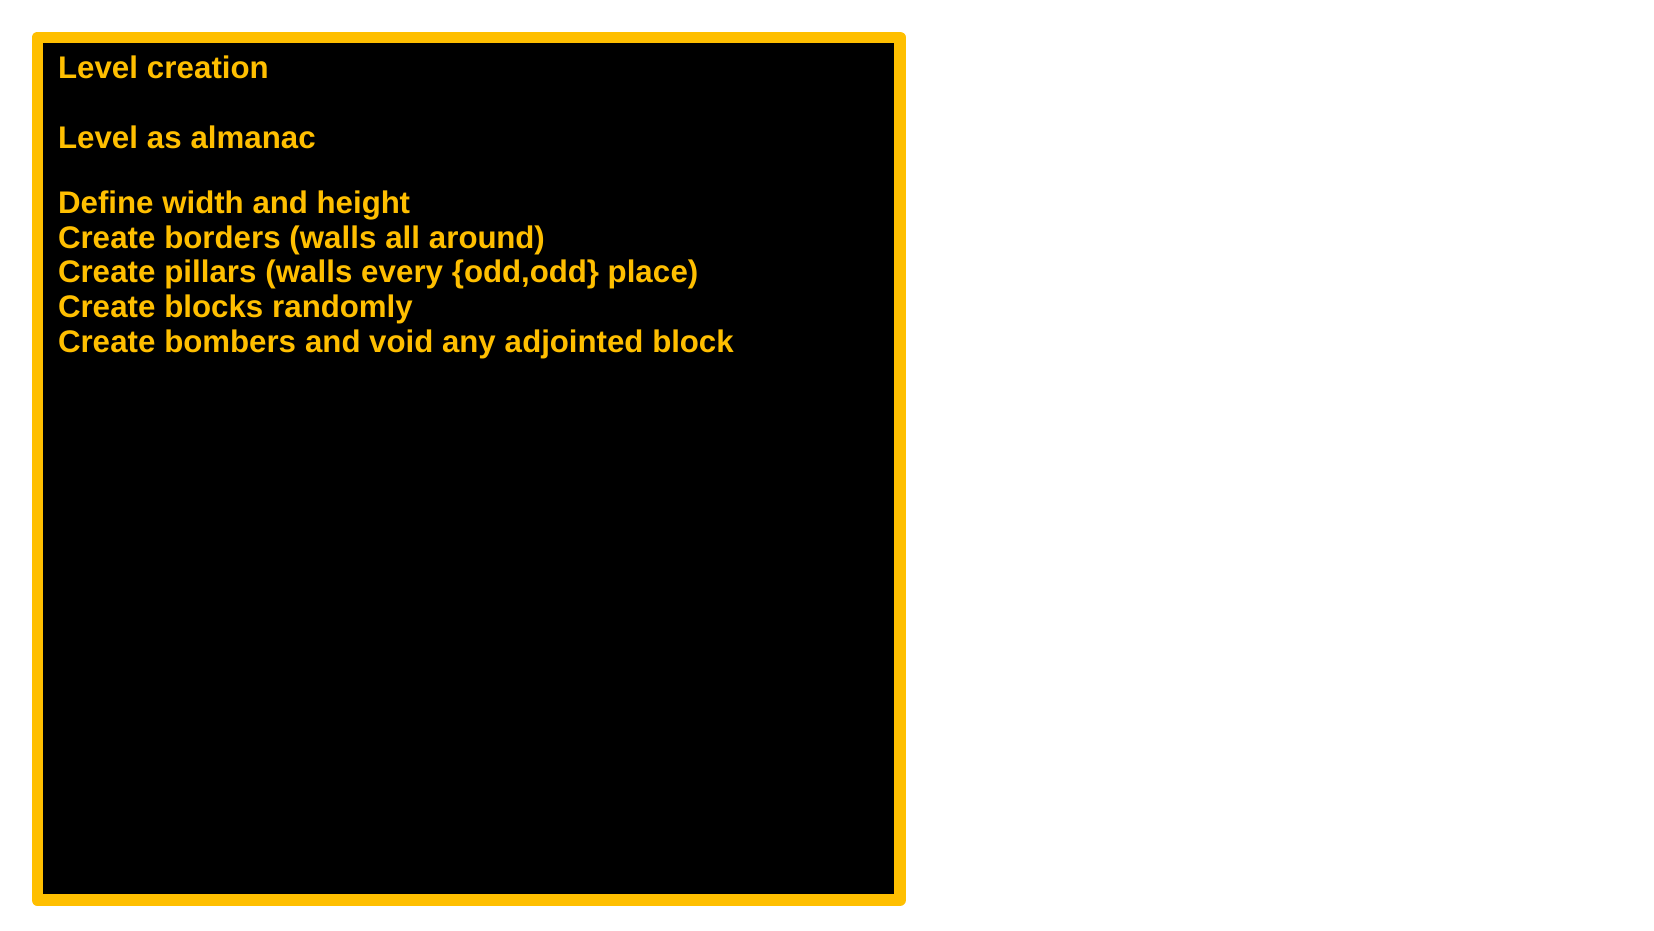

Level creation
Level as almanac
Define width and height
Create borders (walls all around)
Create pillars (walls every {odd,odd} place)
Create blocks randomly
Create bombers and void any adjointed block